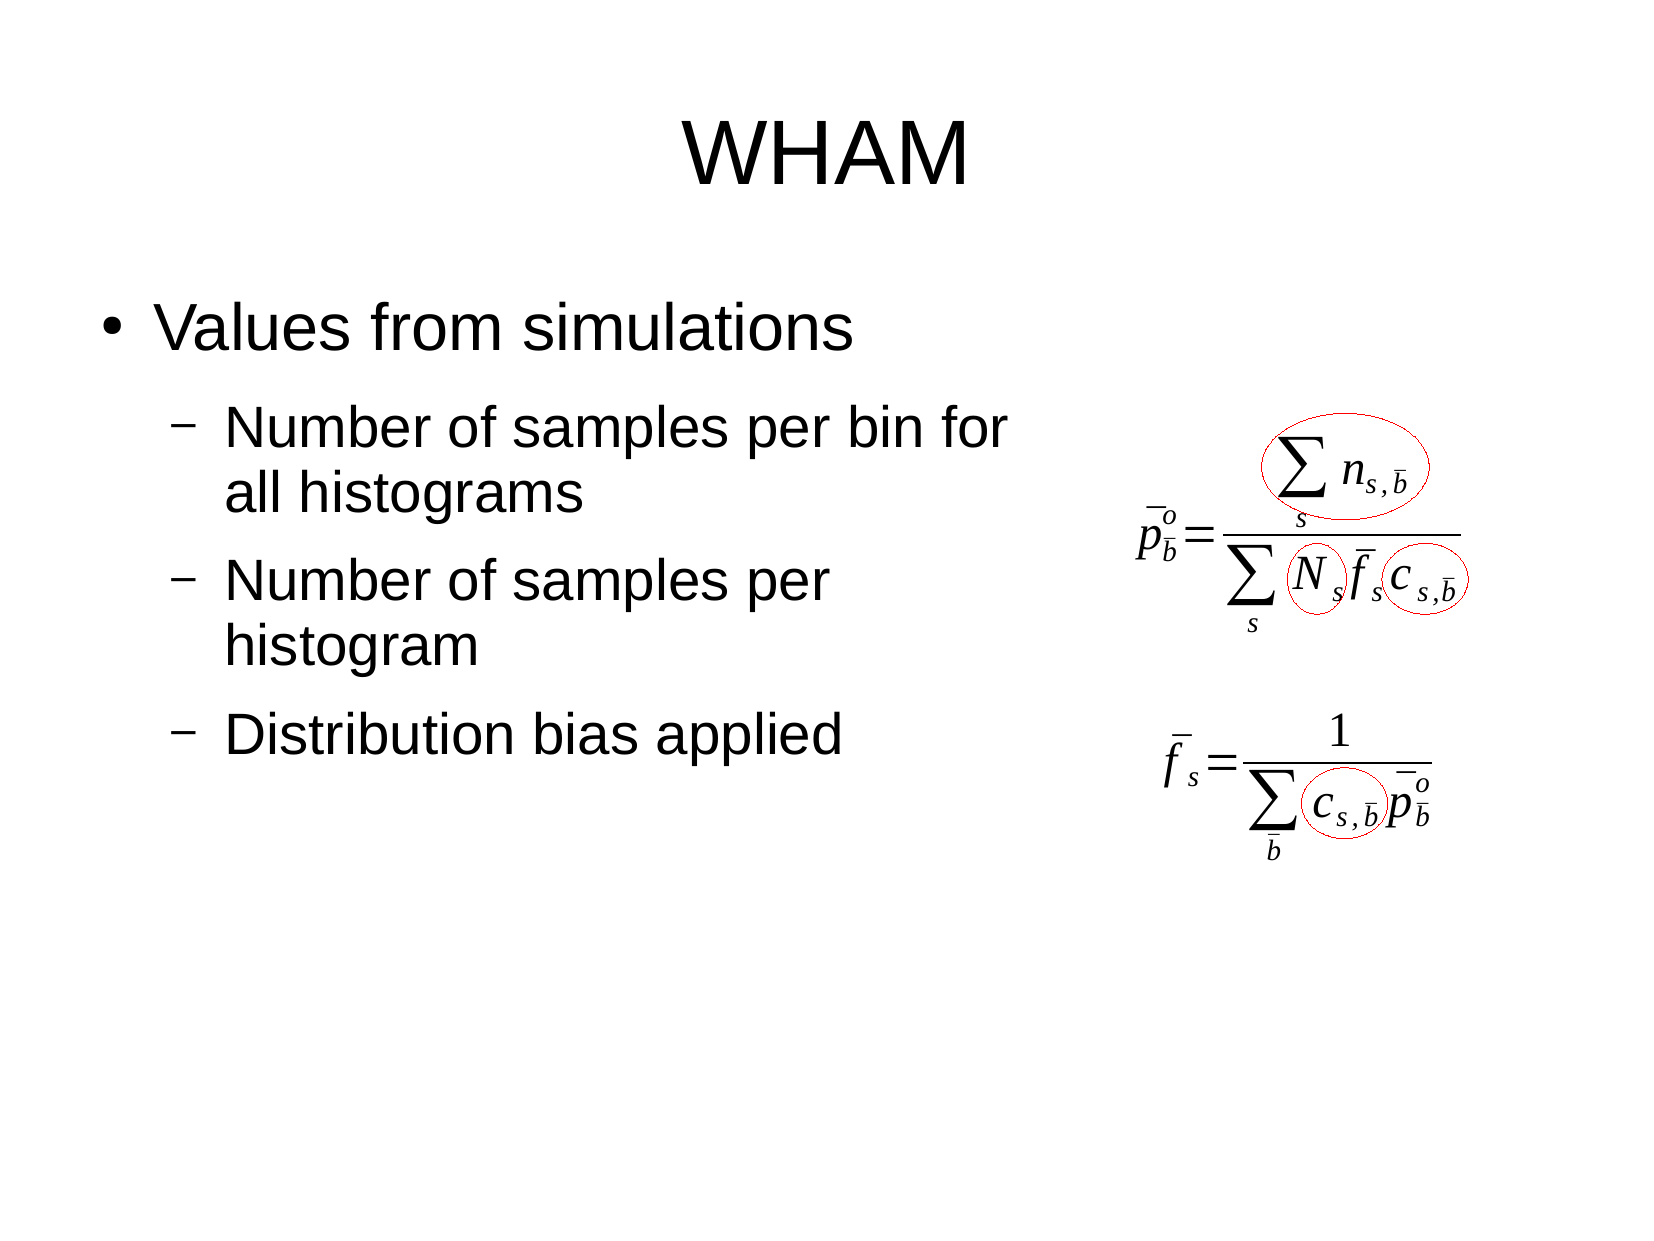

# WHAM
Values from simulations
Number of samples per bin for all histograms
Number of samples per histogram
Distribution bias applied